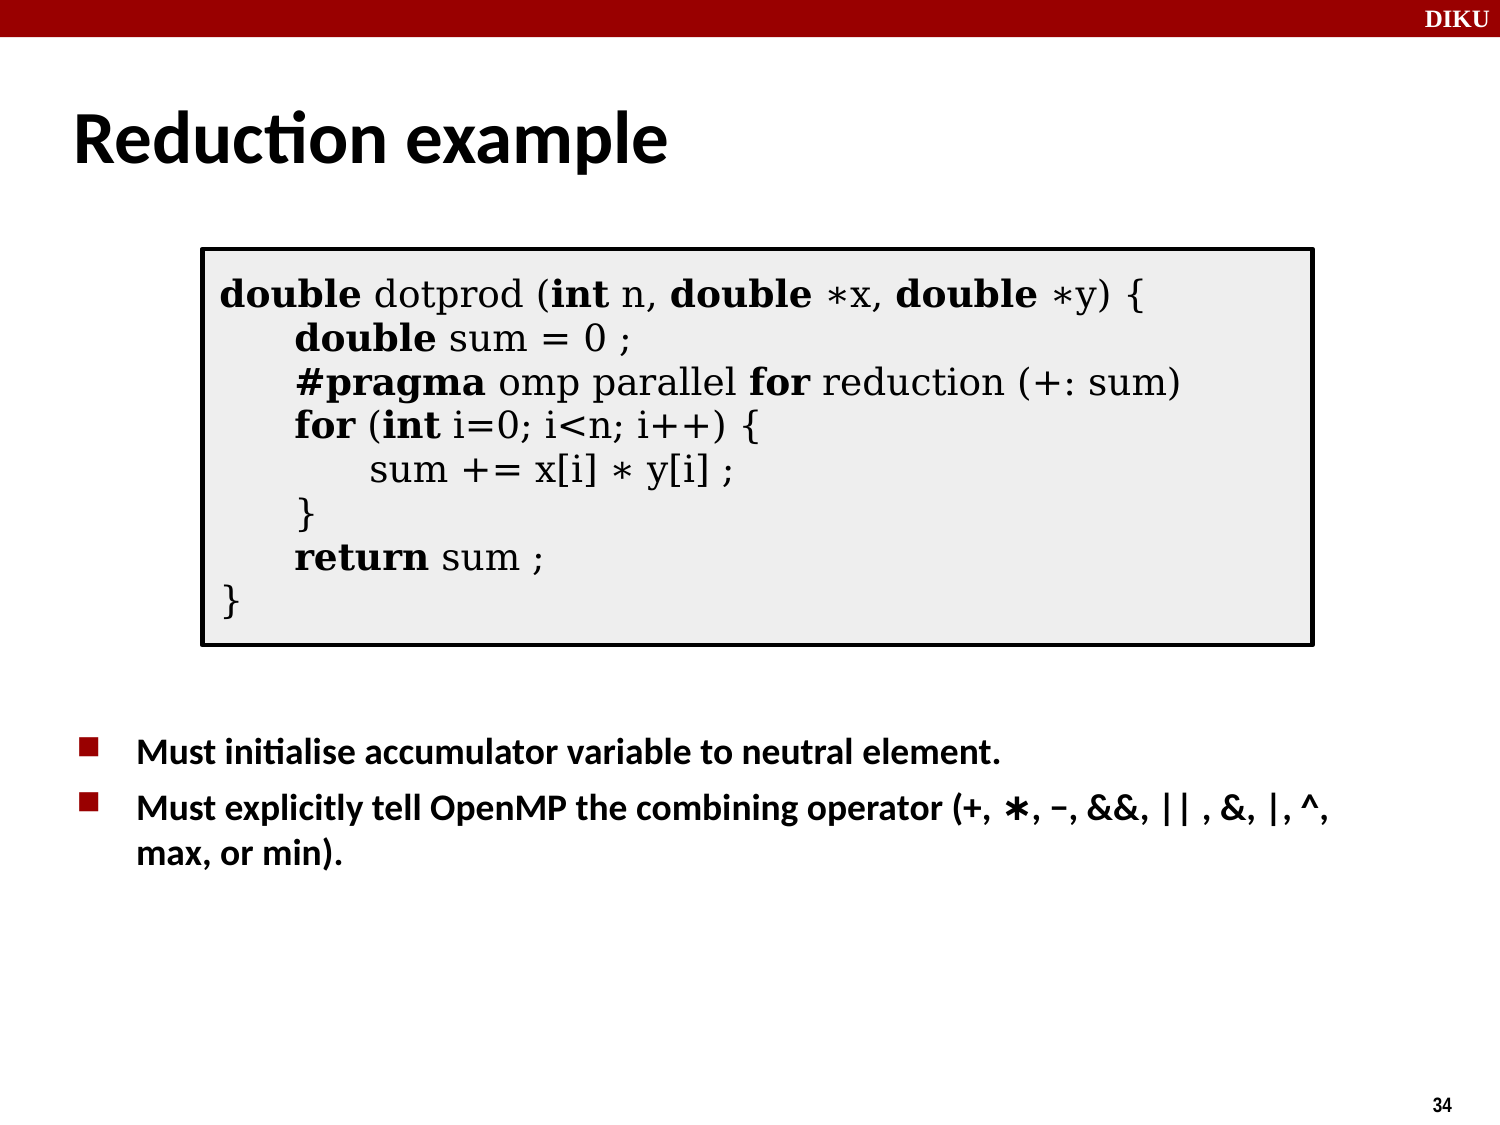

Reduction example
double dotprod (int n, double ∗x, double ∗y) {
	double sum = 0 ;
	#pragma omp parallel for reduction (+: sum)
	for (int i=0; i<n; i++) {
		sum += x[i] ∗ y[i] ;
	}
	return sum ;
}
Must initialise accumulator variable to neutral element.
Must explicitly tell OpenMP the combining operator (+, ∗, −, &&, || , &, |, ^, max, or min).